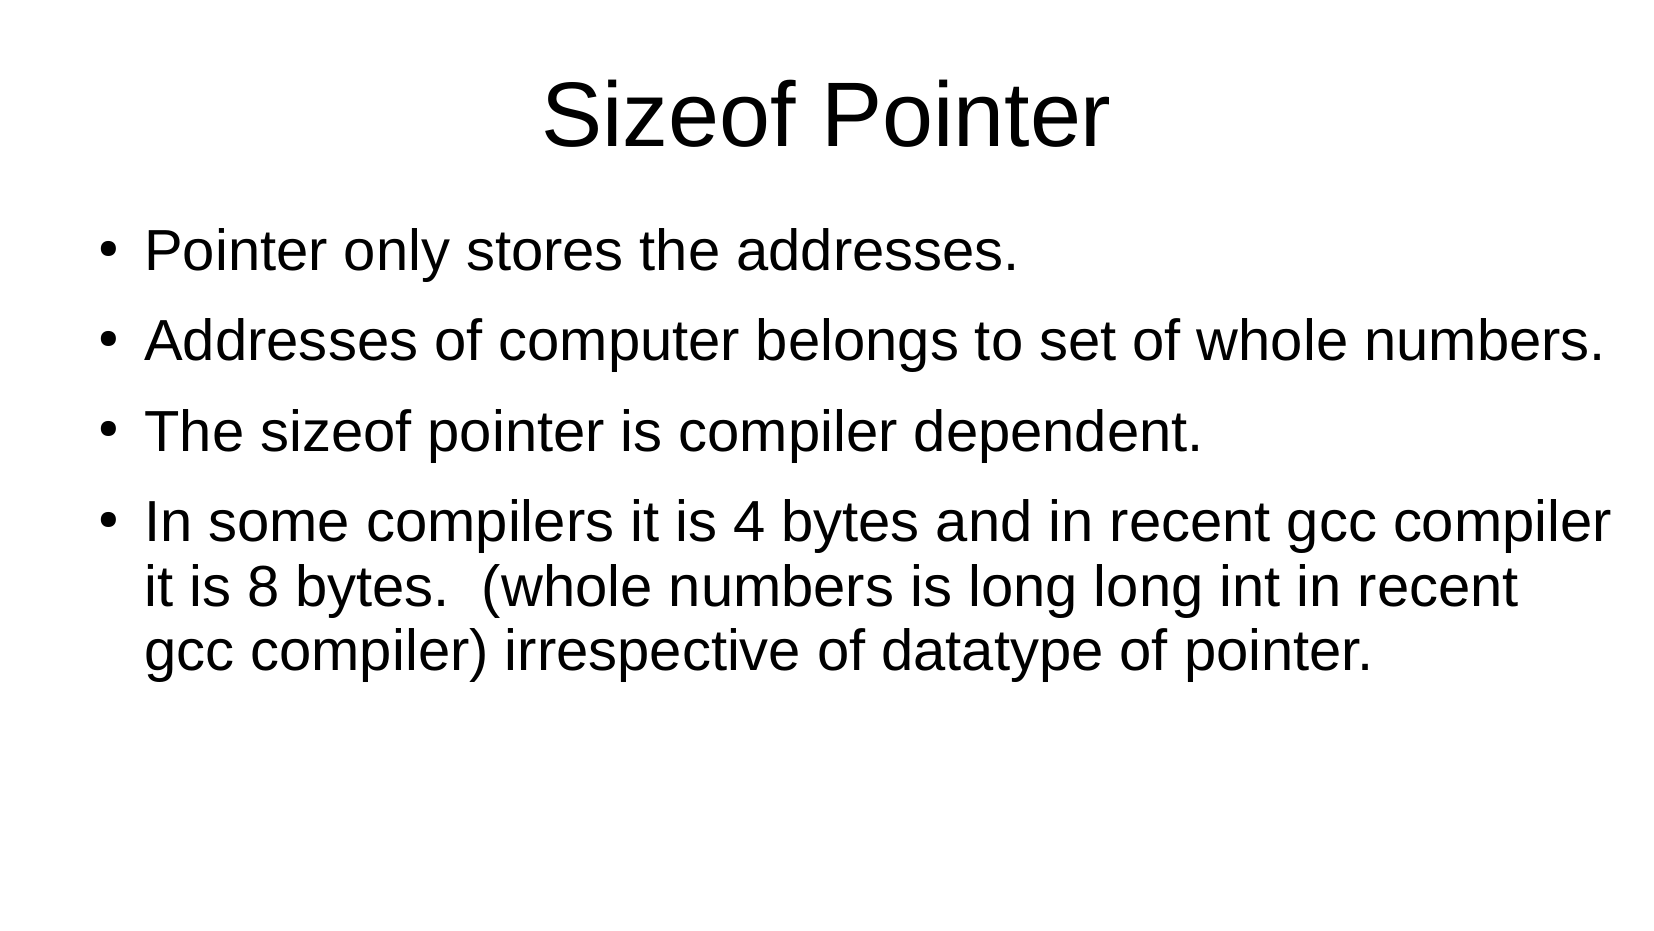

# Sizeof Pointer
Pointer only stores the addresses.
Addresses of computer belongs to set of whole numbers.
The sizeof pointer is compiler dependent.
In some compilers it is 4 bytes and in recent gcc compiler it is 8 bytes. (whole numbers is long long int in recent gcc compiler) irrespective of datatype of pointer.